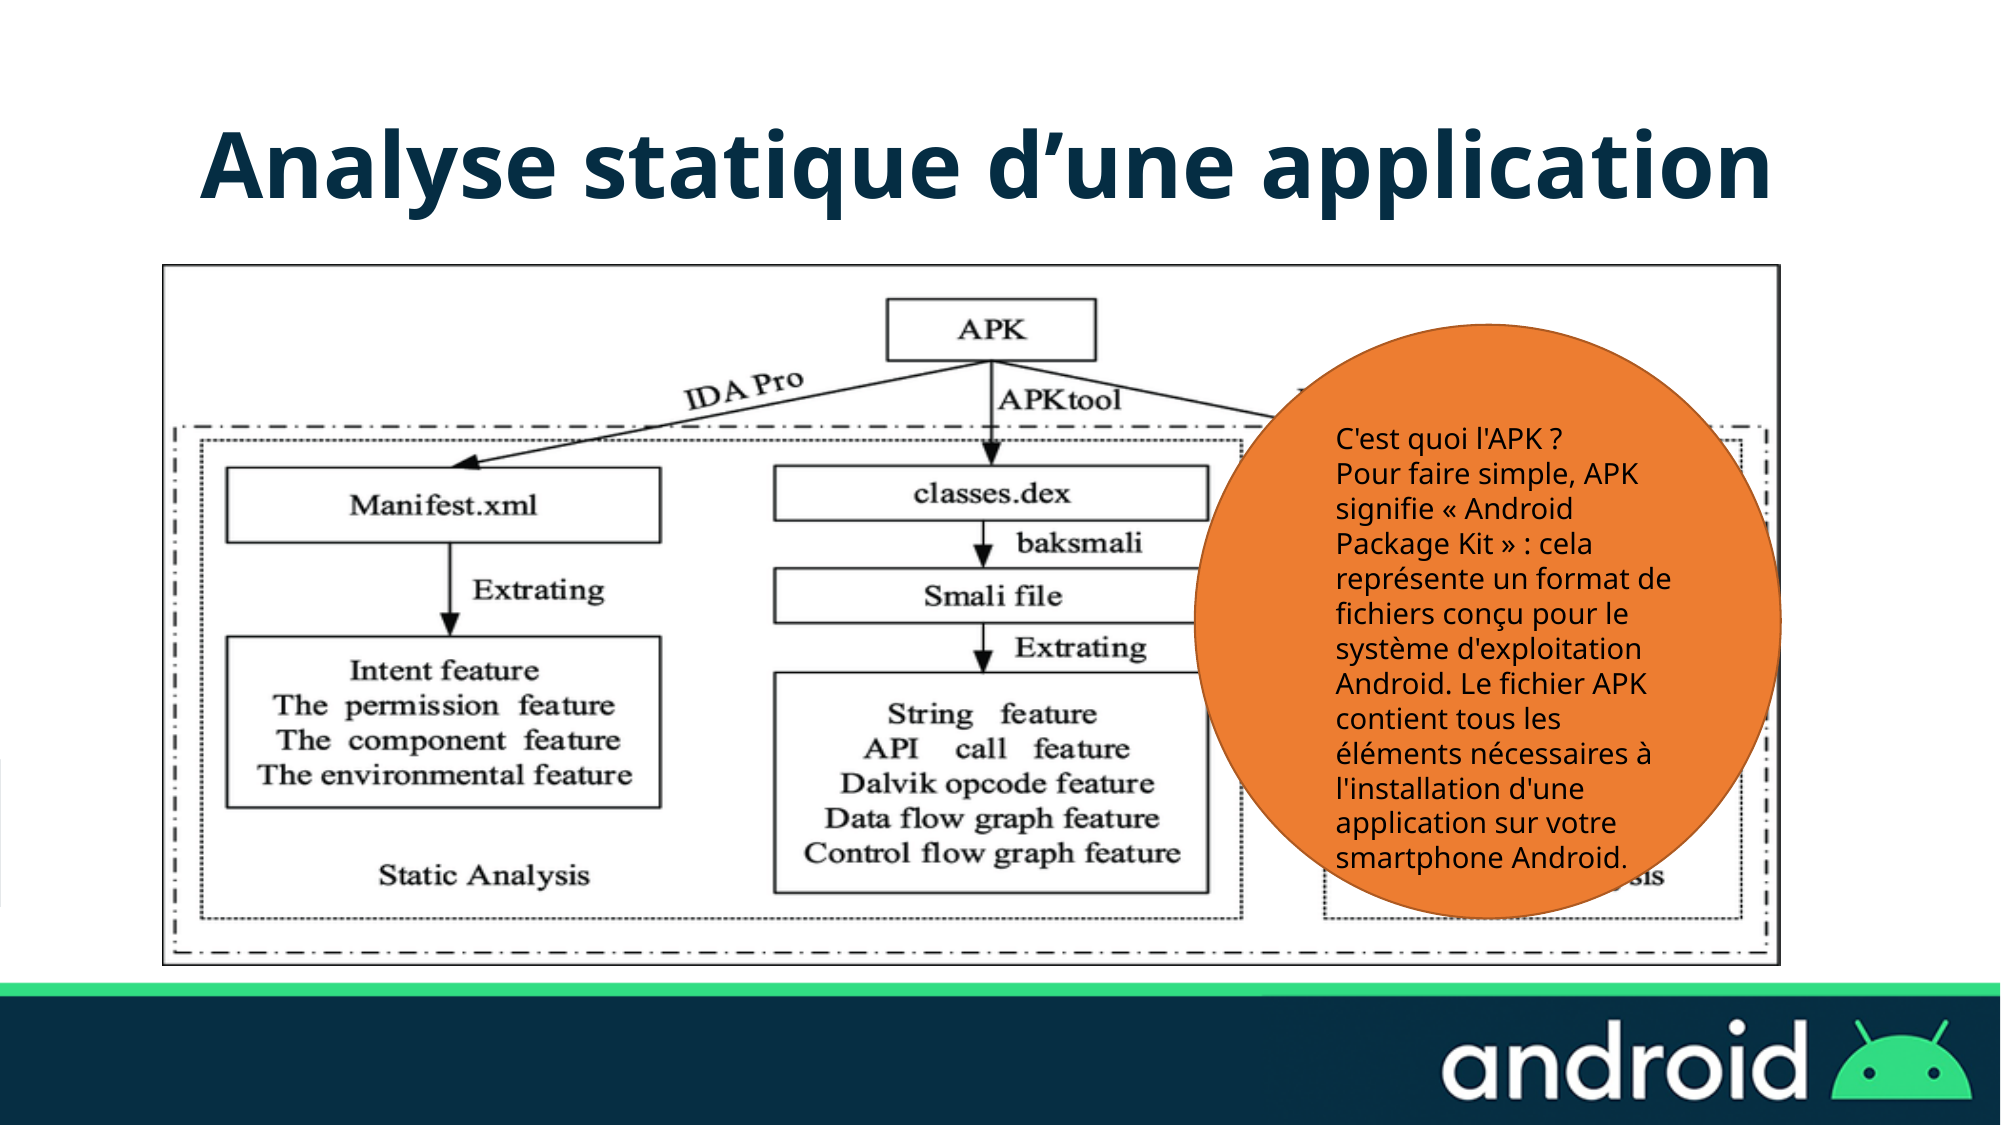

# Analyse statique d’une application
C'est quoi l'APK ?
Pour faire simple, APK signifie « Android Package Kit » : cela représente un format de fichiers conçu pour le système d'exploitation Android. Le fichier APK contient tous les éléments nécessaires à l'installation d'une application sur votre smartphone Android.